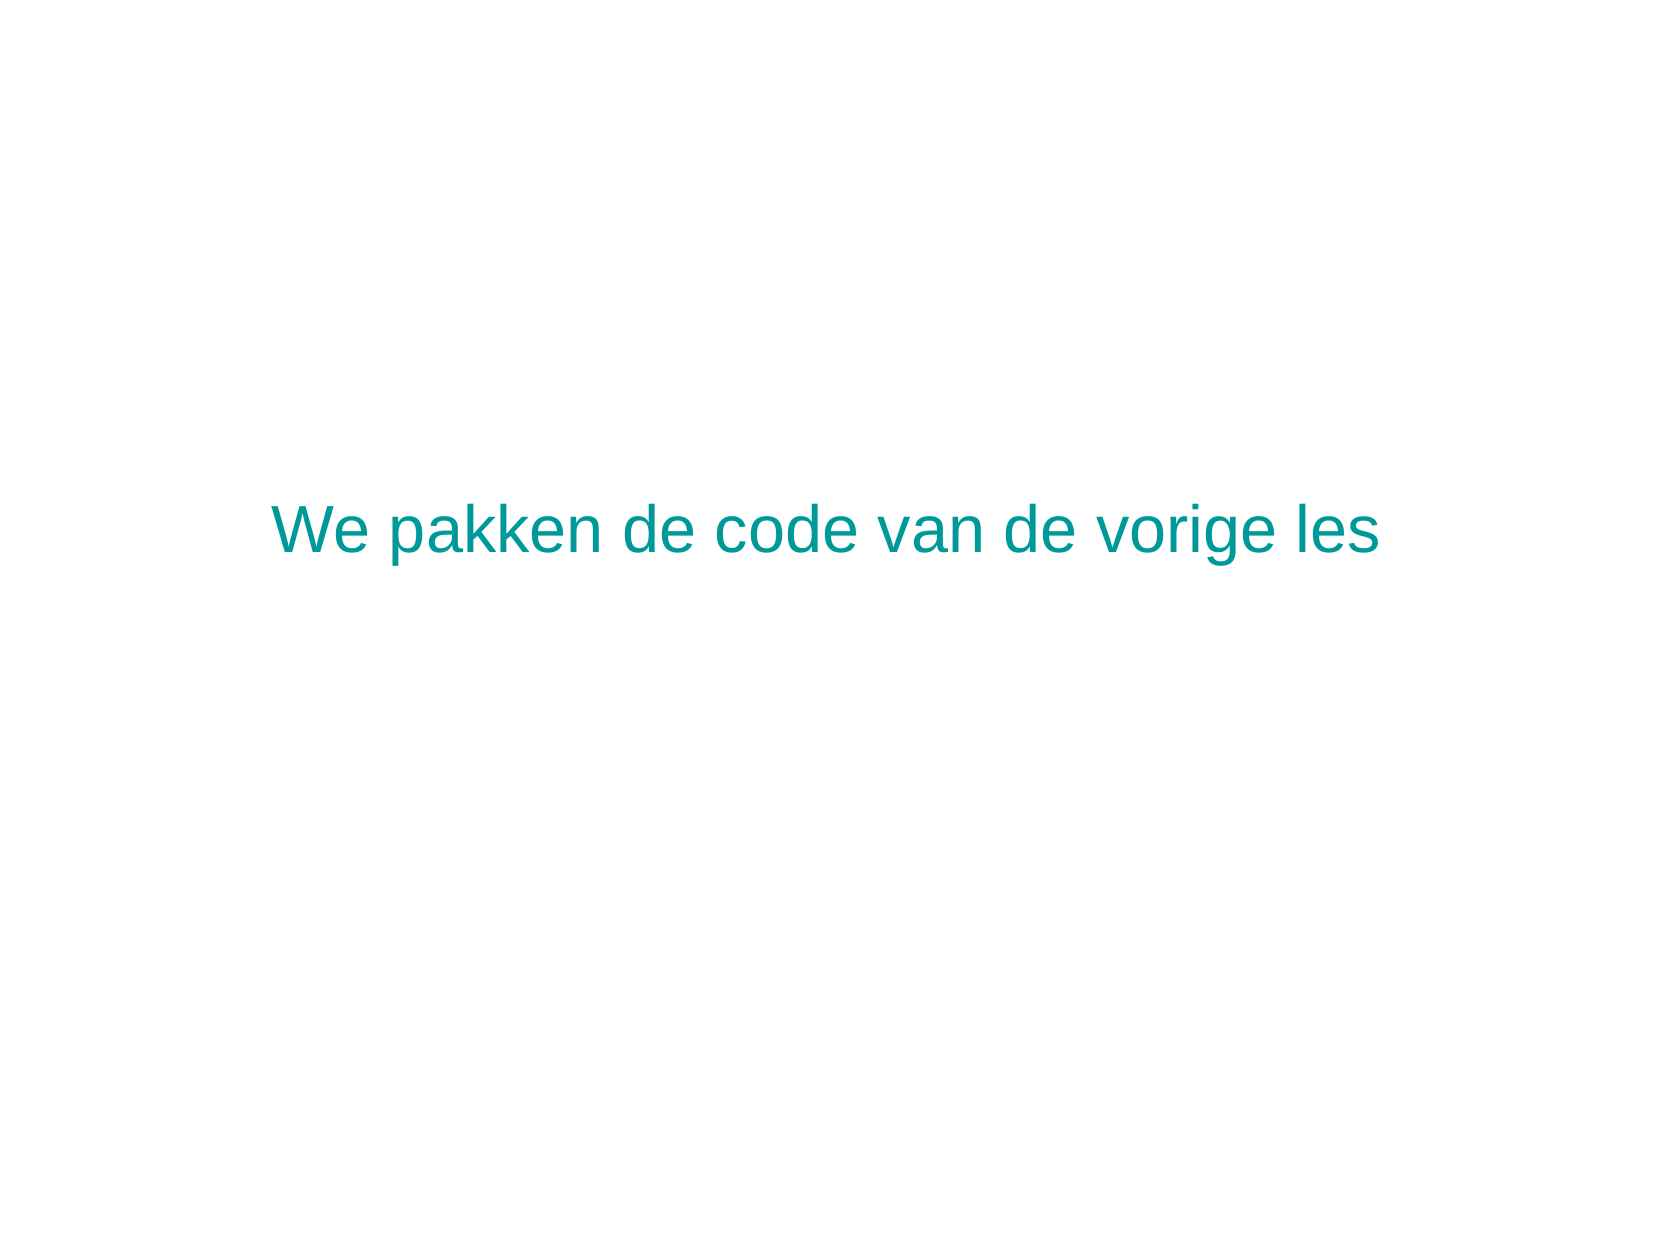

# We pakken de code van de vorige les